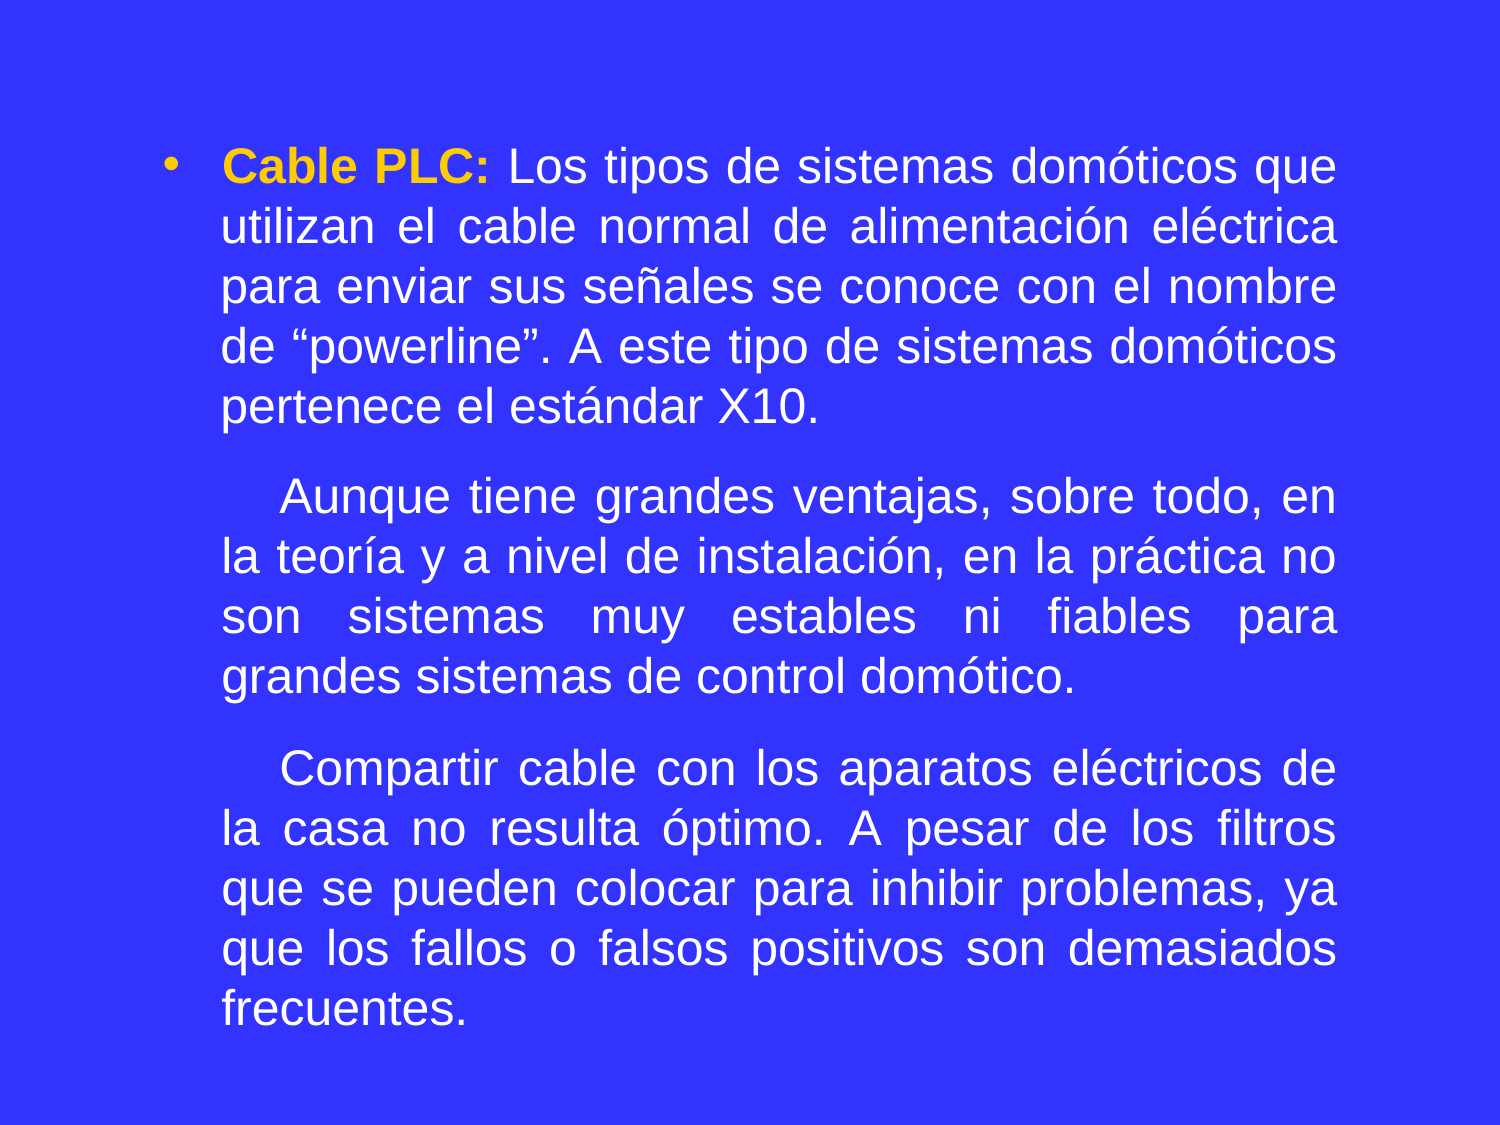

Cable PLC: Los tipos de sistemas domóticos que 	utilizan el cable normal de alimentación eléctrica 	para enviar sus señales se conoce con el nombre 	de “powerline”. A este tipo de sistemas domóticos 	pertenece el estándar X10.
	Aunque tiene grandes ventajas, sobre todo, en la teoría y a nivel de instalación, en la práctica no son sistemas muy estables ni fiables para grandes sistemas de control domótico.
	Compartir cable con los aparatos eléctricos de la casa no resulta óptimo. A pesar de los filtros que se pueden colocar para inhibir problemas, ya que los fallos o falsos positivos son demasiados frecuentes.